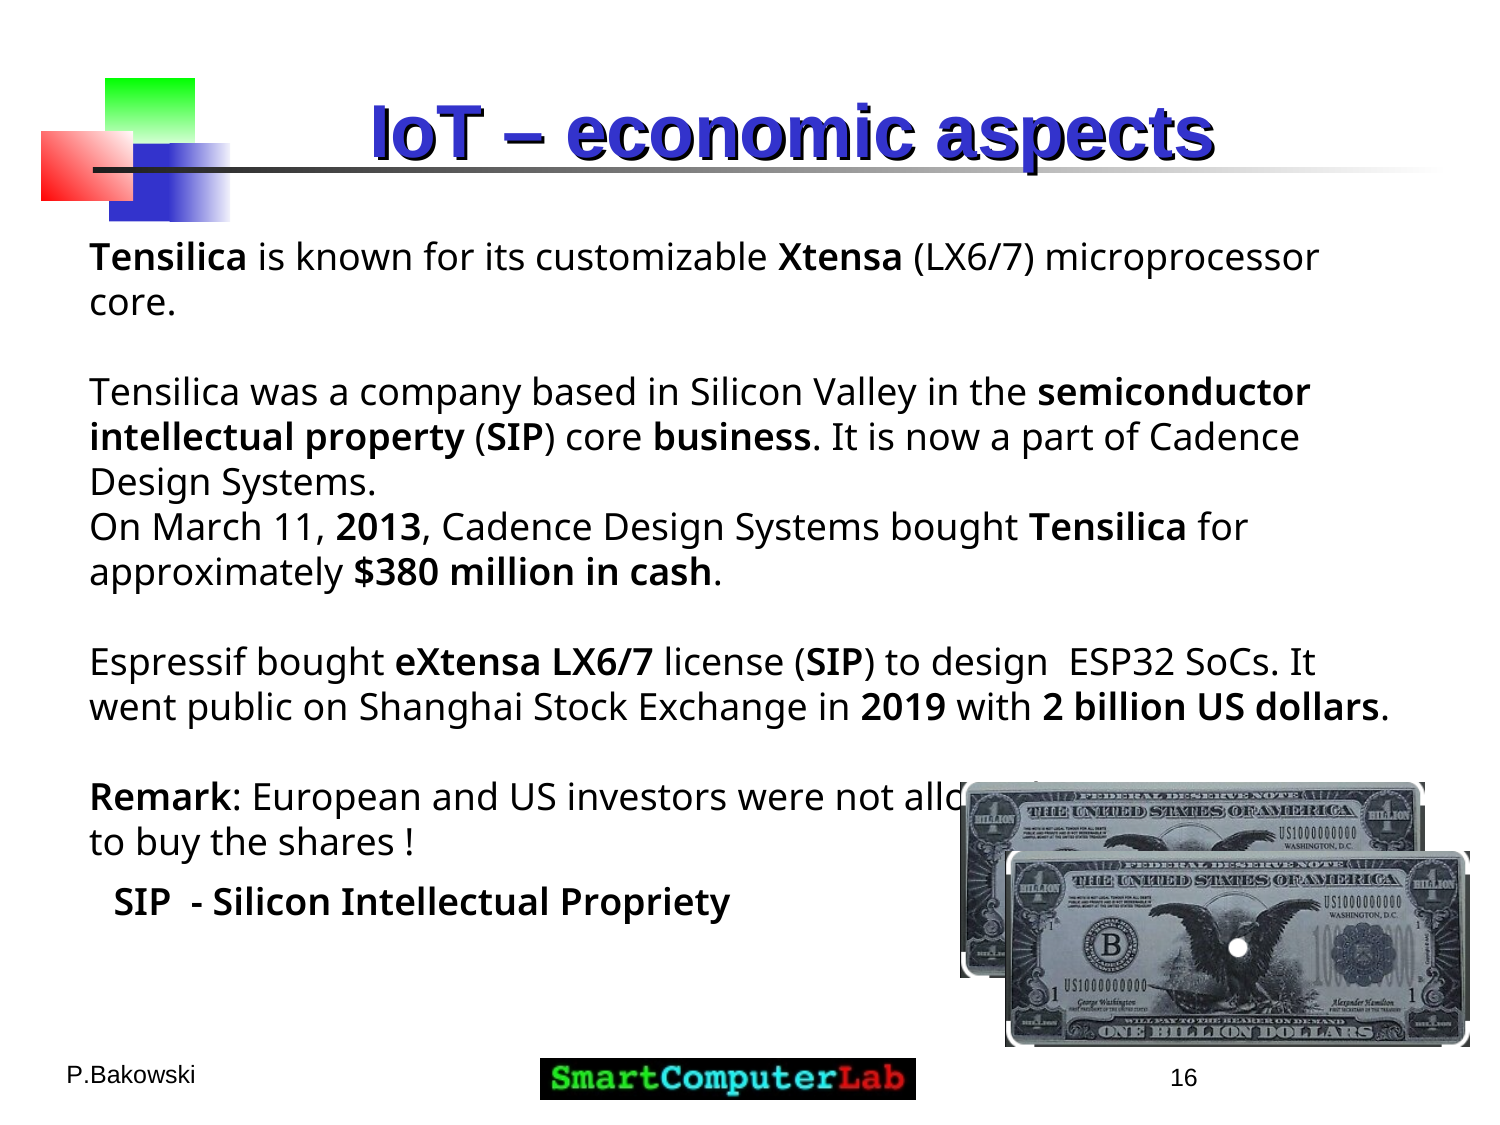

# IoT – economic aspects
Tensilica is known for its customizable Xtensa (LX6/7) microprocessor core.
Tensilica was a company based in Silicon Valley in the semiconductor intellectual property (SIP) core business. It is now a part of Cadence Design Systems.
On March 11, 2013, Cadence Design Systems bought Tensilica for approximately $380 million in cash.
Espressif bought eXtensa LX6/7 license (SIP) to design ESP32 SoCs. It went public on Shanghai Stock Exchange in 2019 with 2 billion US dollars.
Remark: European and US investors were not allowed
to buy the shares !
SIP - Silicon Intellectual Propriety
16